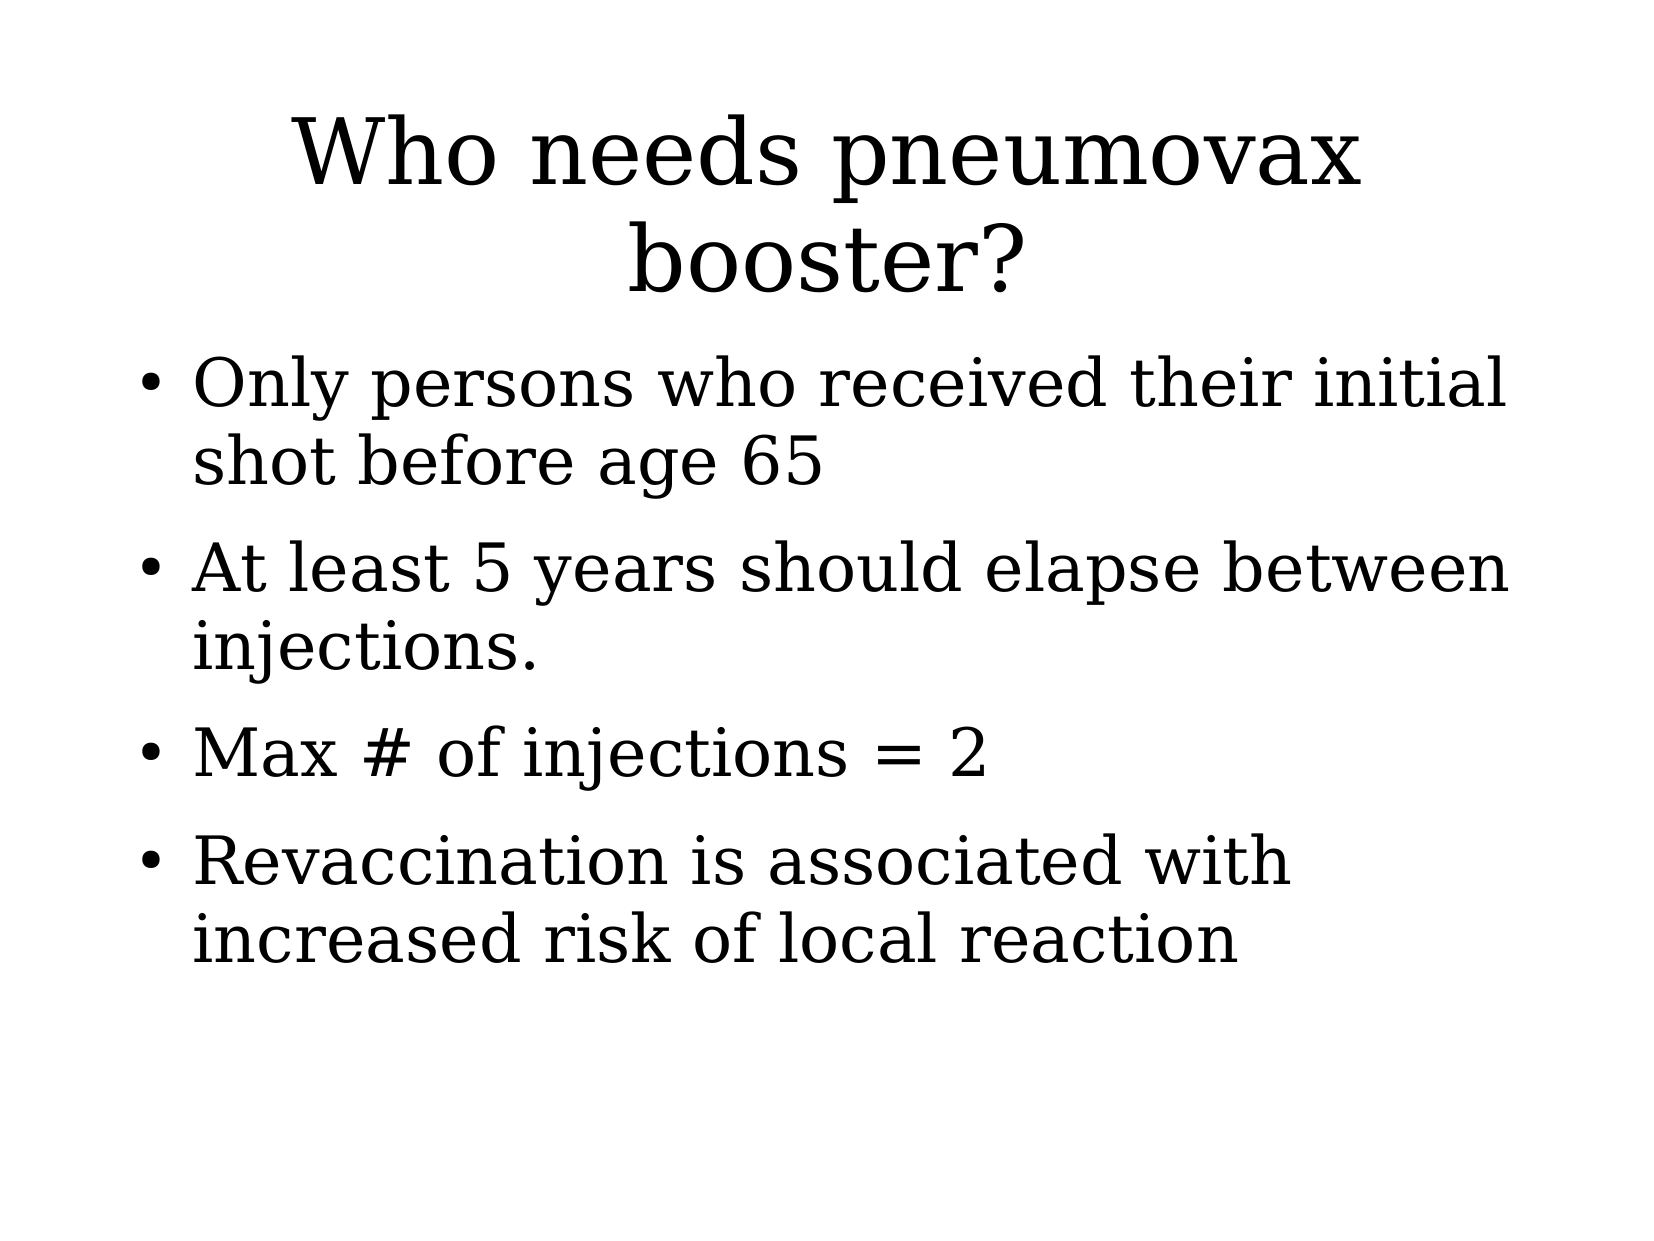

# Who needs pneumovax booster?
Only persons who received their initial shot before age 65
At least 5 years should elapse between injections.
Max # of injections = 2
Revaccination is associated with increased risk of local reaction